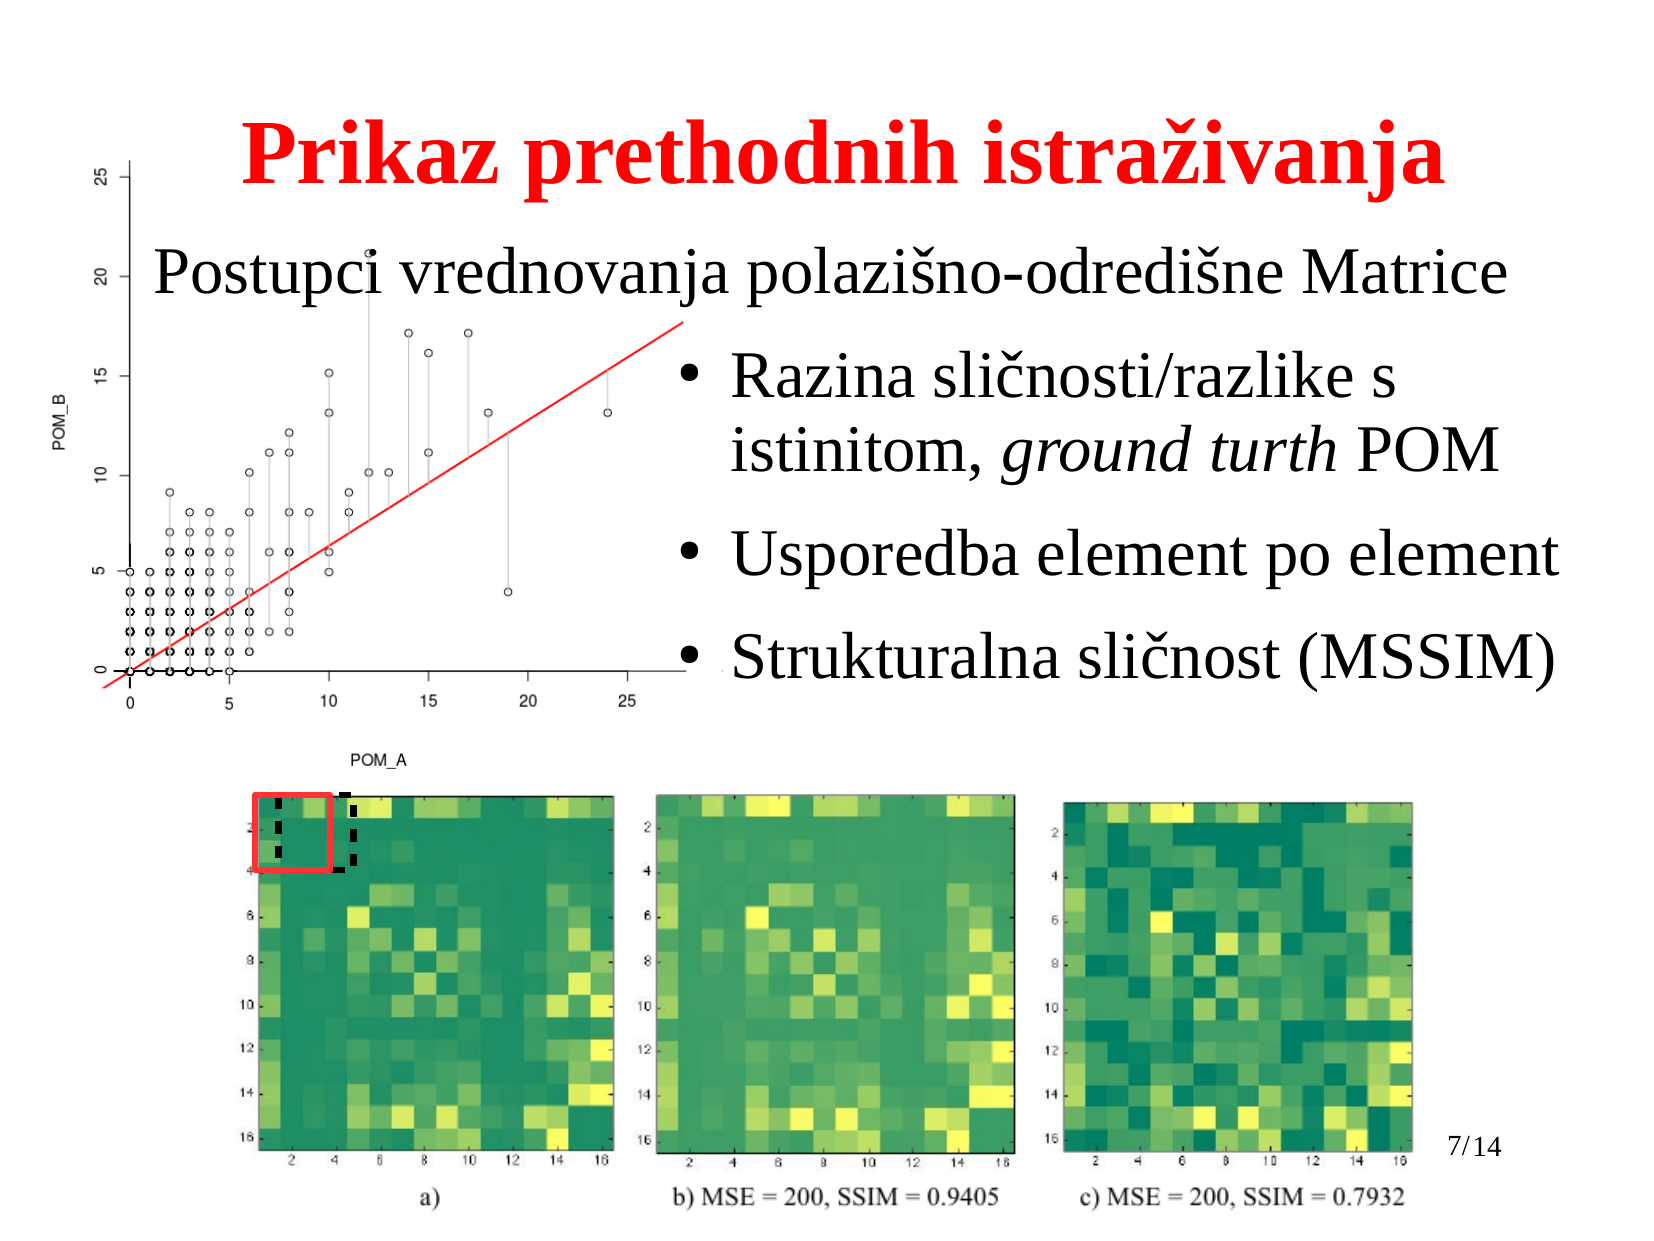

# Prikaz prethodnih istraživanja
Postupci vrednovanja polazišno-odredišne Matrice
Razina sličnosti/razlike s istinitom, ground turth POM
Usporedba element po element
Strukturalna sličnost (MSSIM)
7